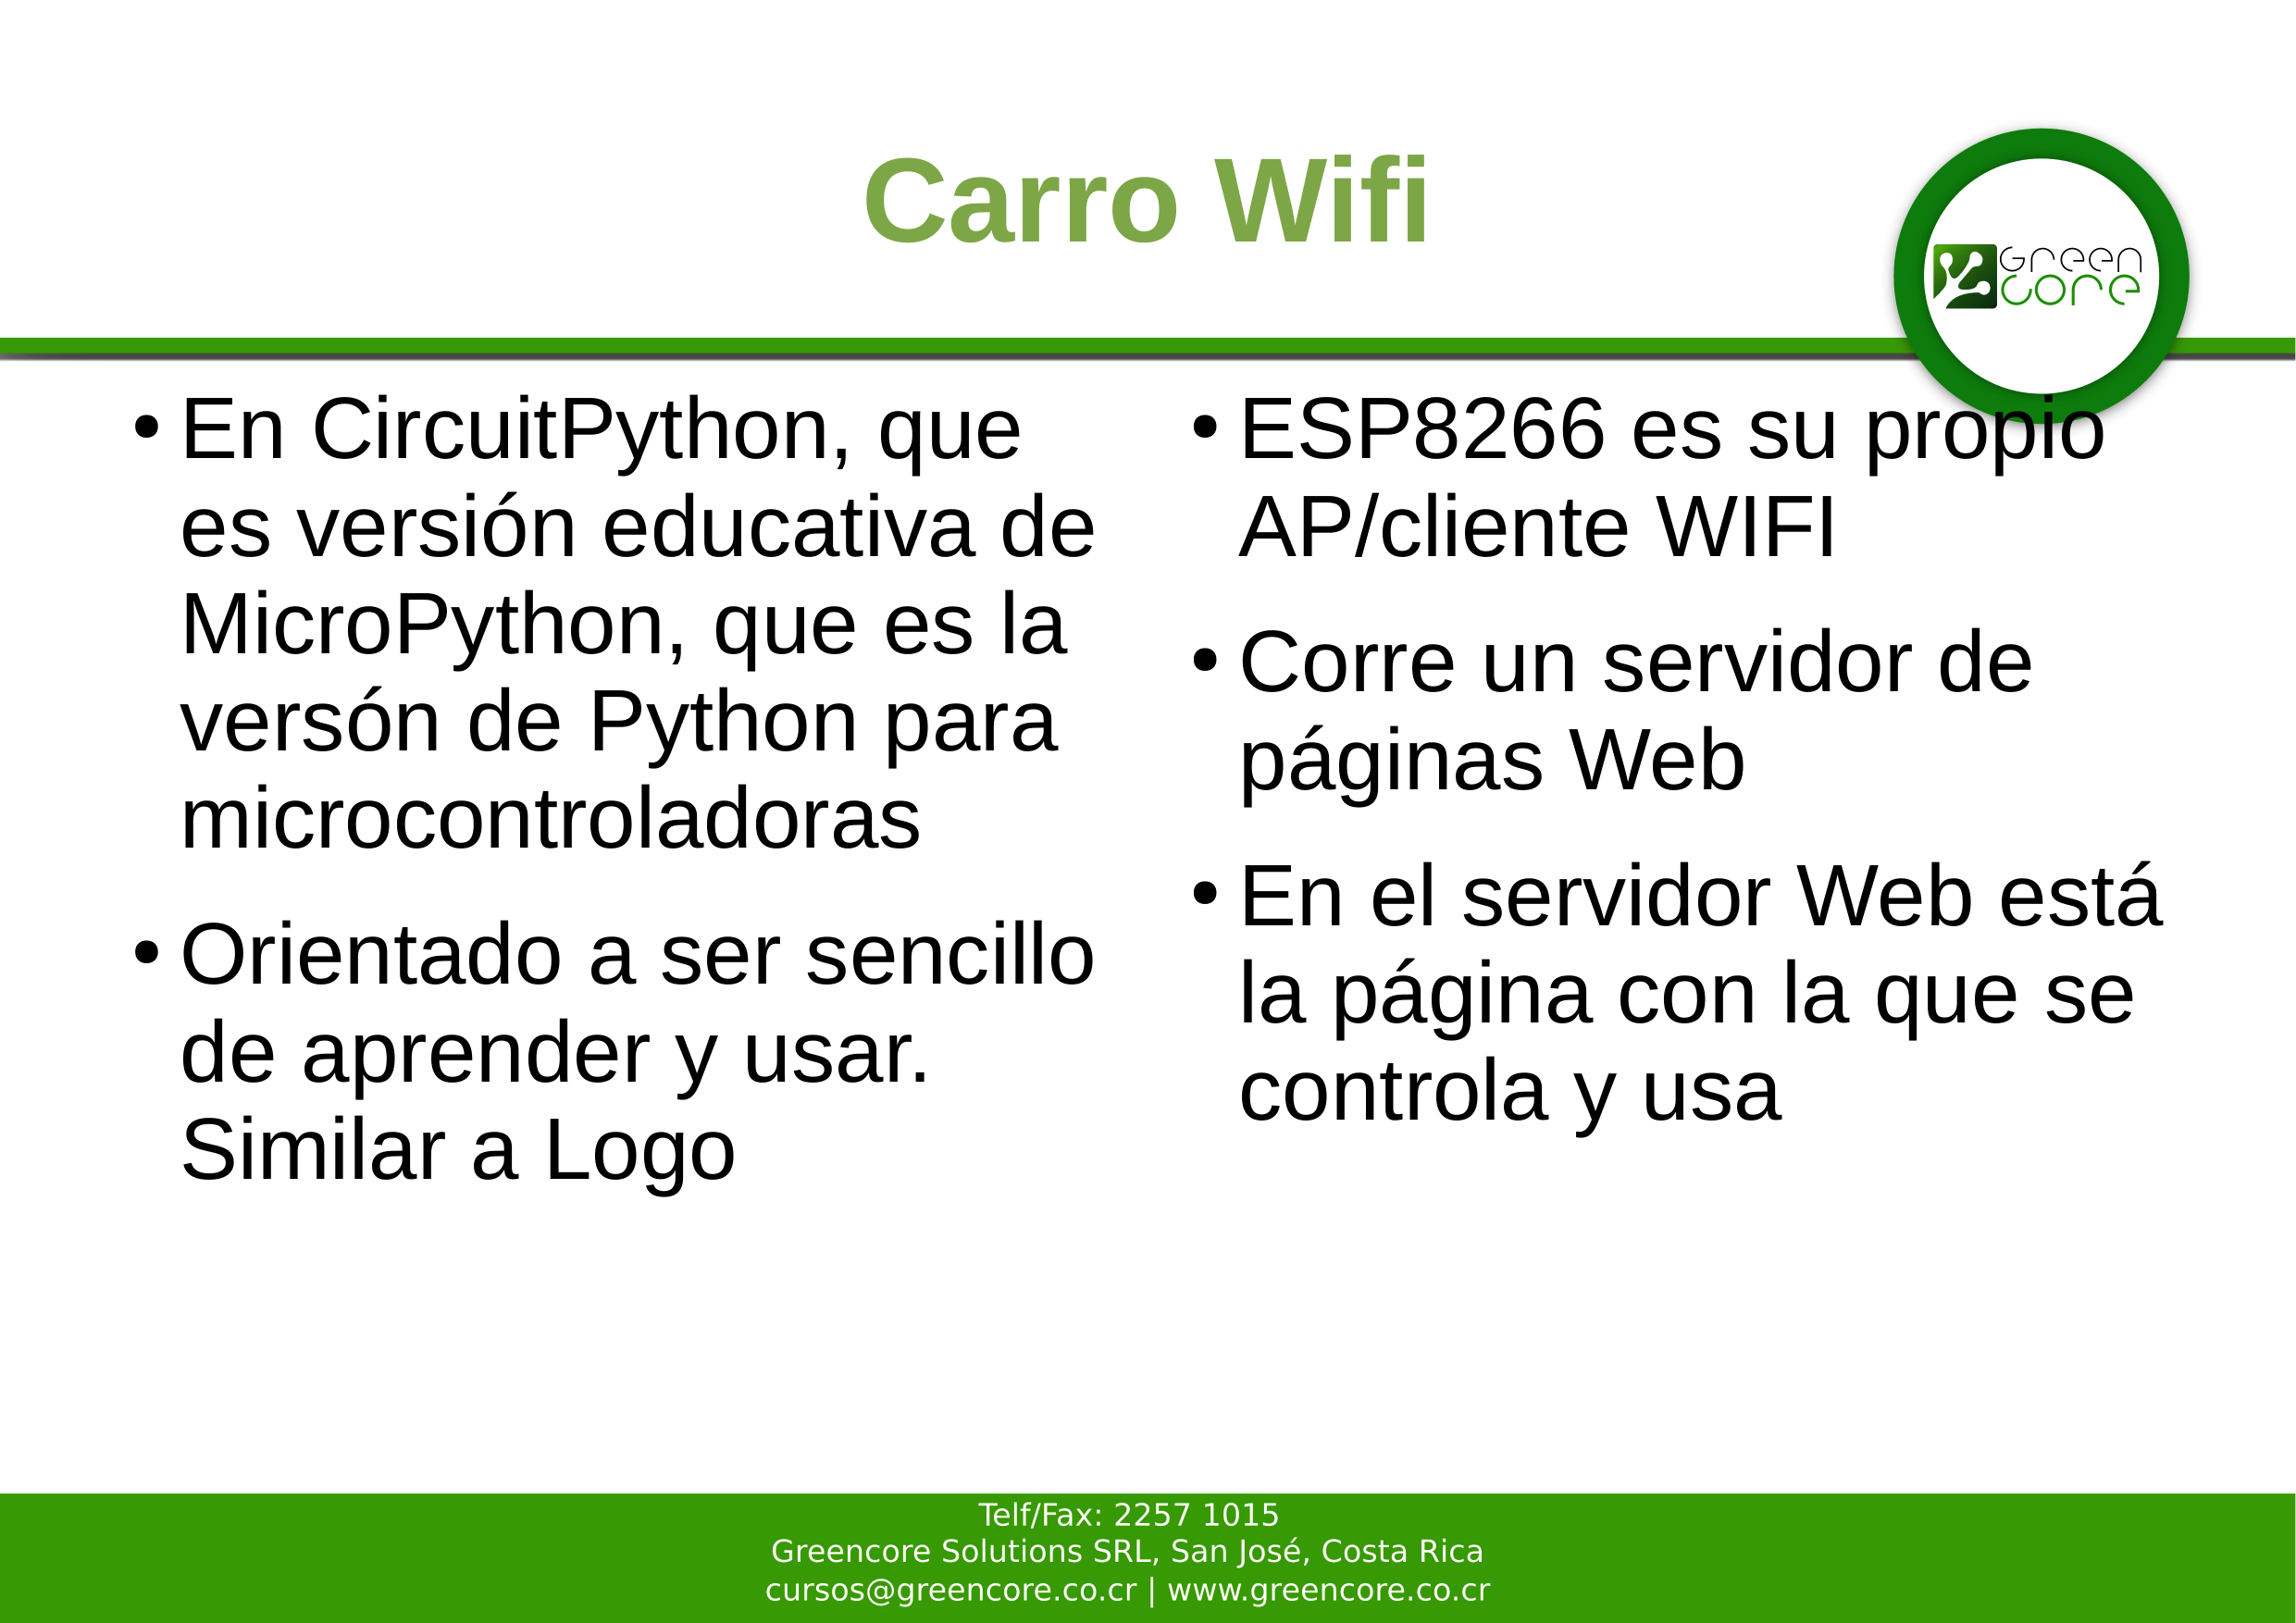

# Carro Wifi
En CircuitPython, que es versión educativa de MicroPython, que es la versón de Python para microcontroladoras
Orientado a ser sencillo de aprender y usar. Similar a Logo
ESP8266 es su propio AP/cliente WIFI
Corre un servidor de páginas Web
En el servidor Web está la página con la que se controla y usa